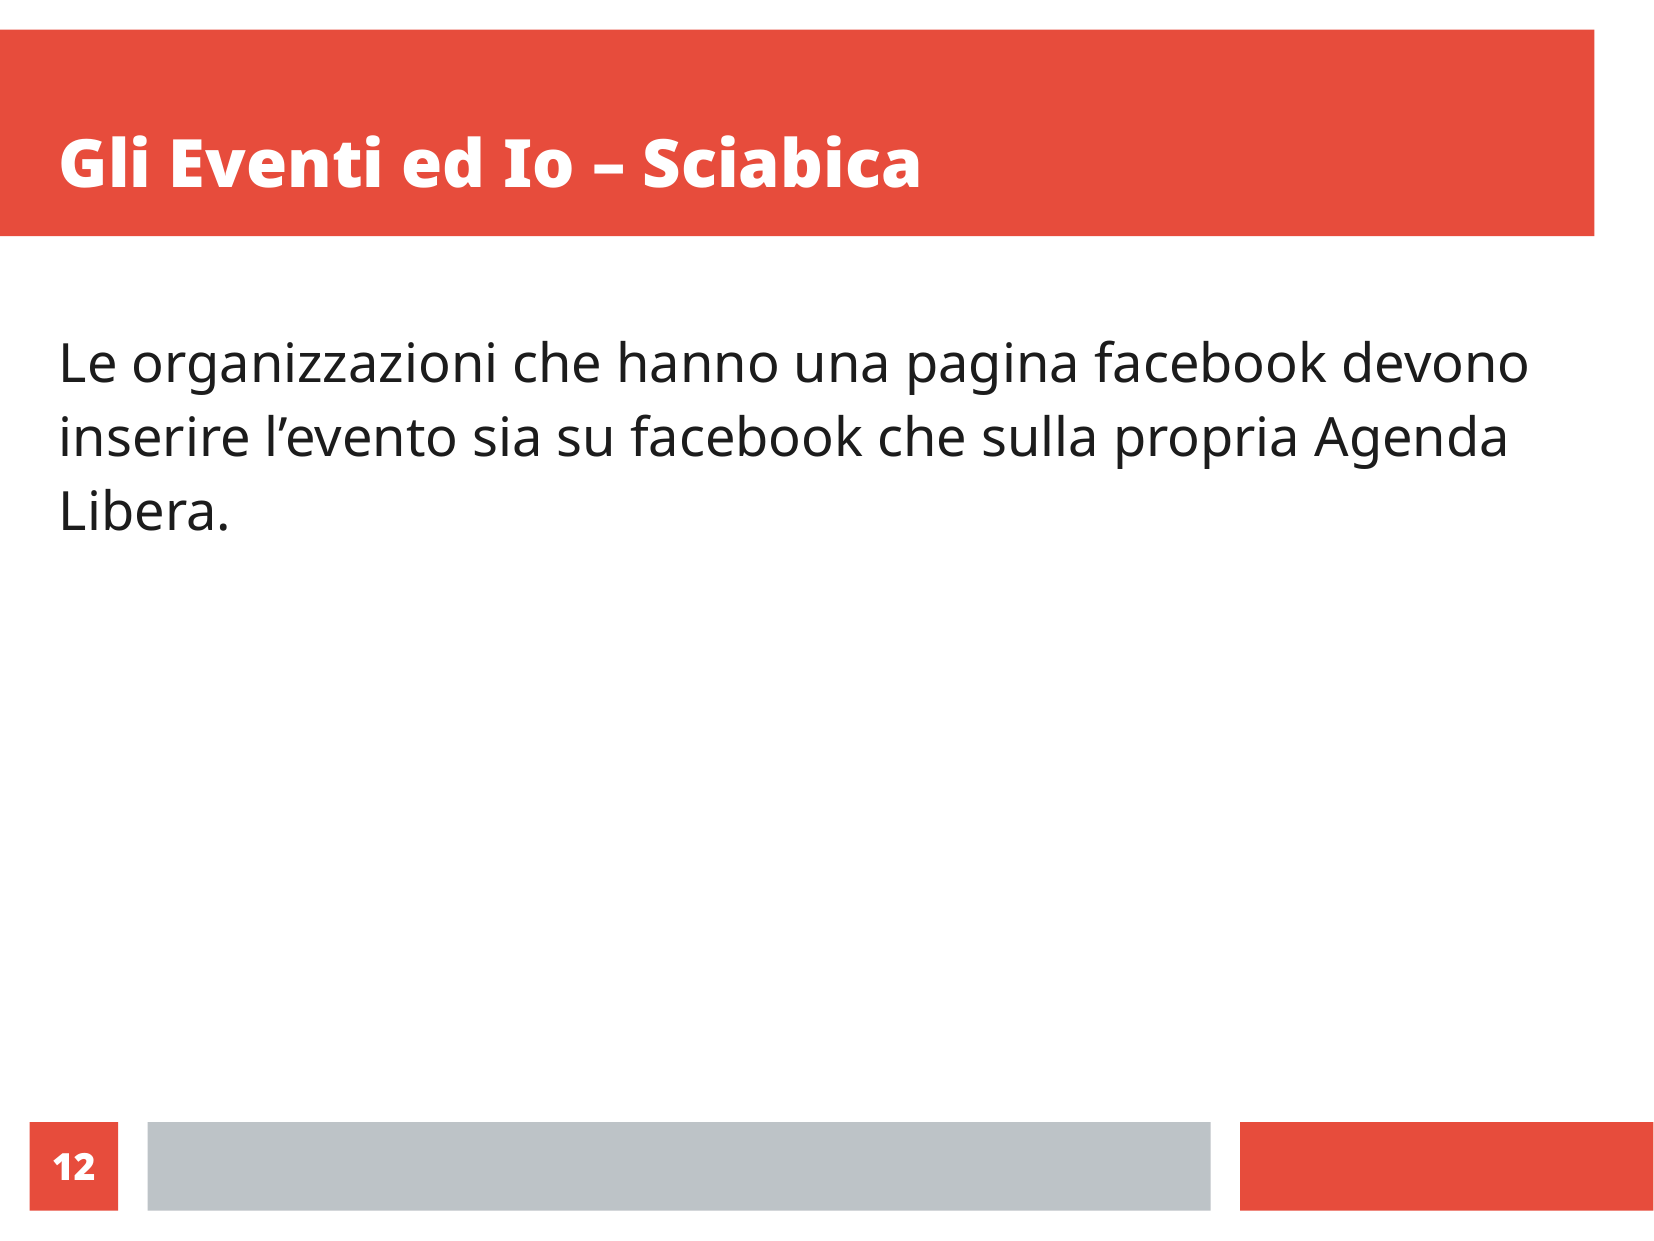

# Gli Eventi ed Io – Sciabica
Le organizzazioni che hanno una pagina facebook devono inserire l’evento sia su facebook che sulla propria Agenda Libera.
12